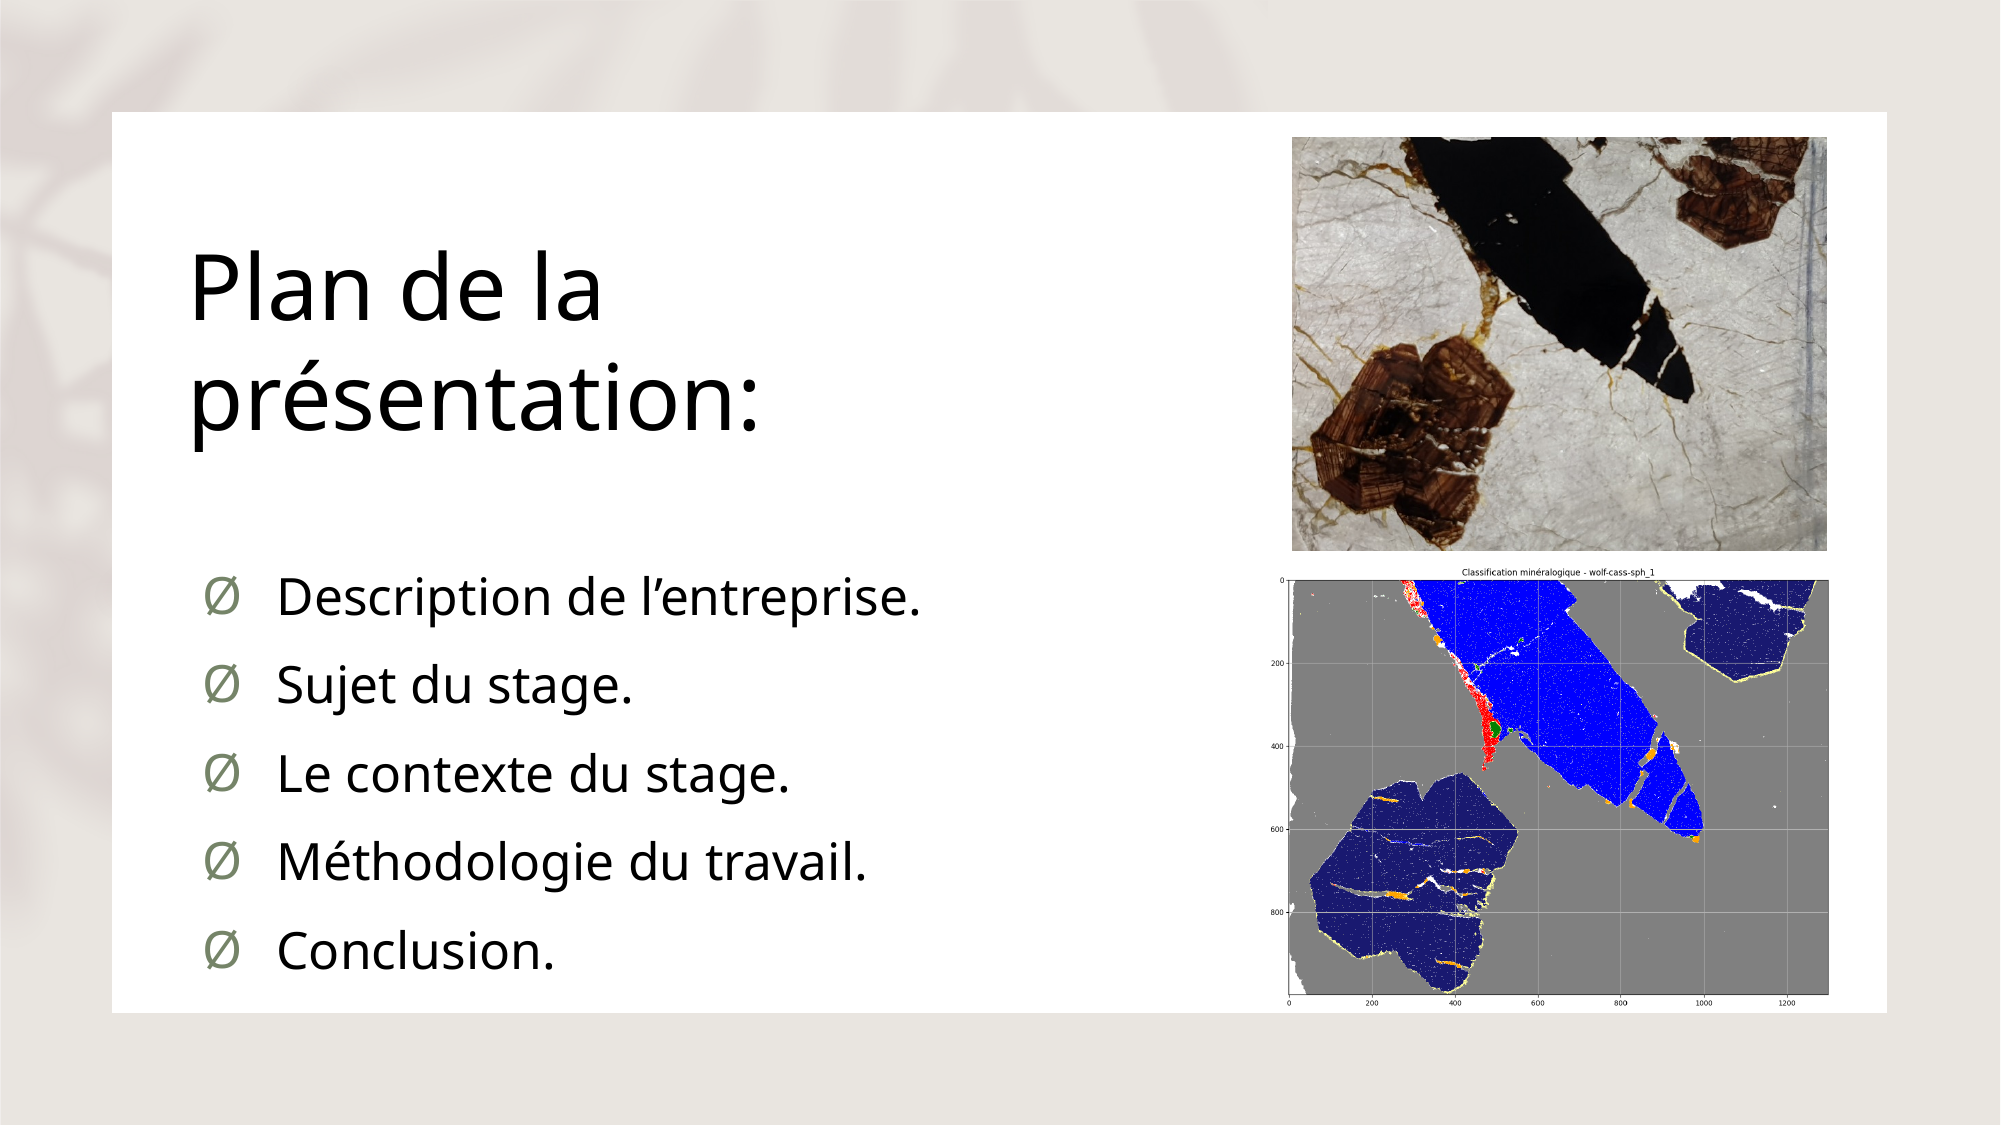

# Plan de la présentation:
Description de l’entreprise.
Sujet du stage.
Le contexte du stage.
Méthodologie du travail.
Conclusion.